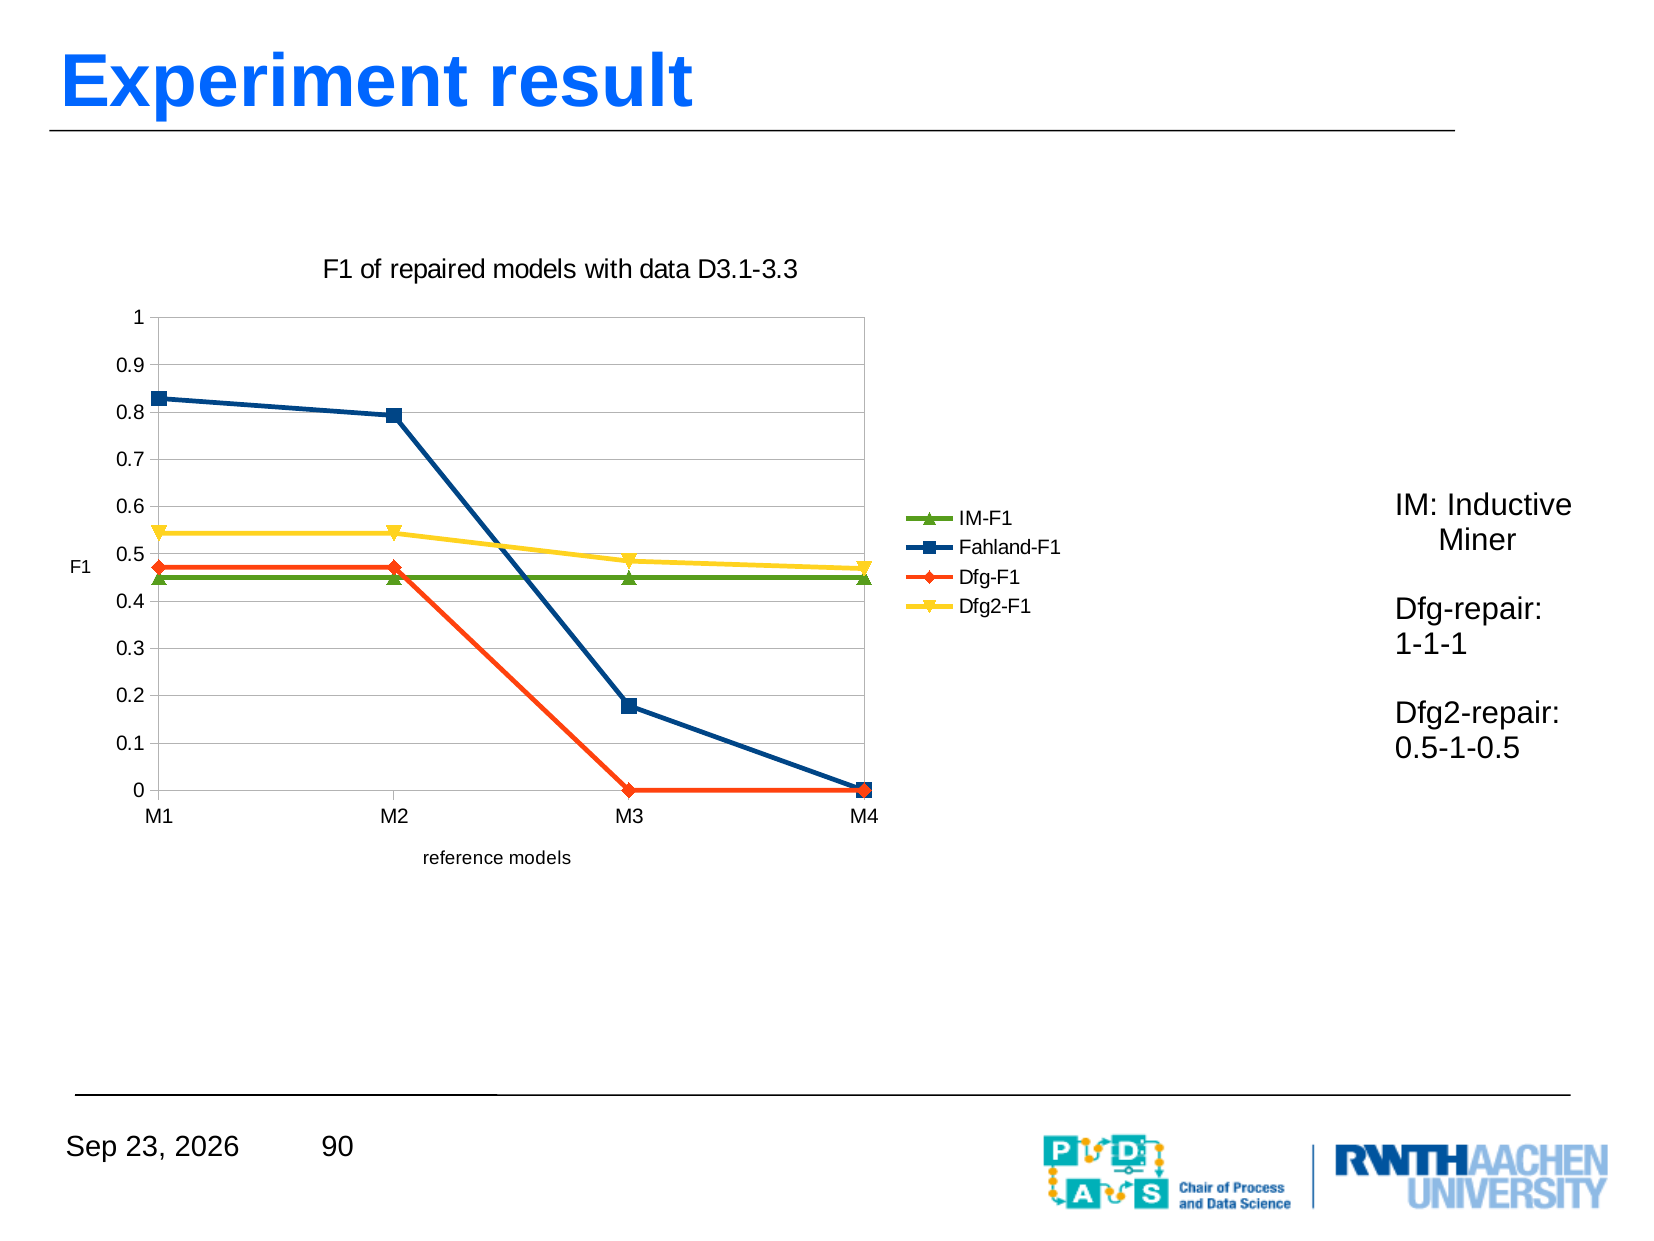

# Experiment result
### Chart: F1 of repaired models with data D3.1-3.3
| Category | IM-F1 | Fahland-F1 | Dfg-F1 | Dfg2-F1 |
|---|---|---|---|---|
| M1 | 0.45 | 0.829 | 0.472 | 0.544 |
| M2 | 0.45 | 0.793 | 0.472 | 0.544 |
| M3 | 0.45 | 0.179 | 0.0 | 0.485 |
| M4 | 0.45 | 0.0 | 0.0 | 0.469 |IM: Inductive Miner
Dfg-repair:
1-1-1
Dfg2-repair:
0.5-1-0.5